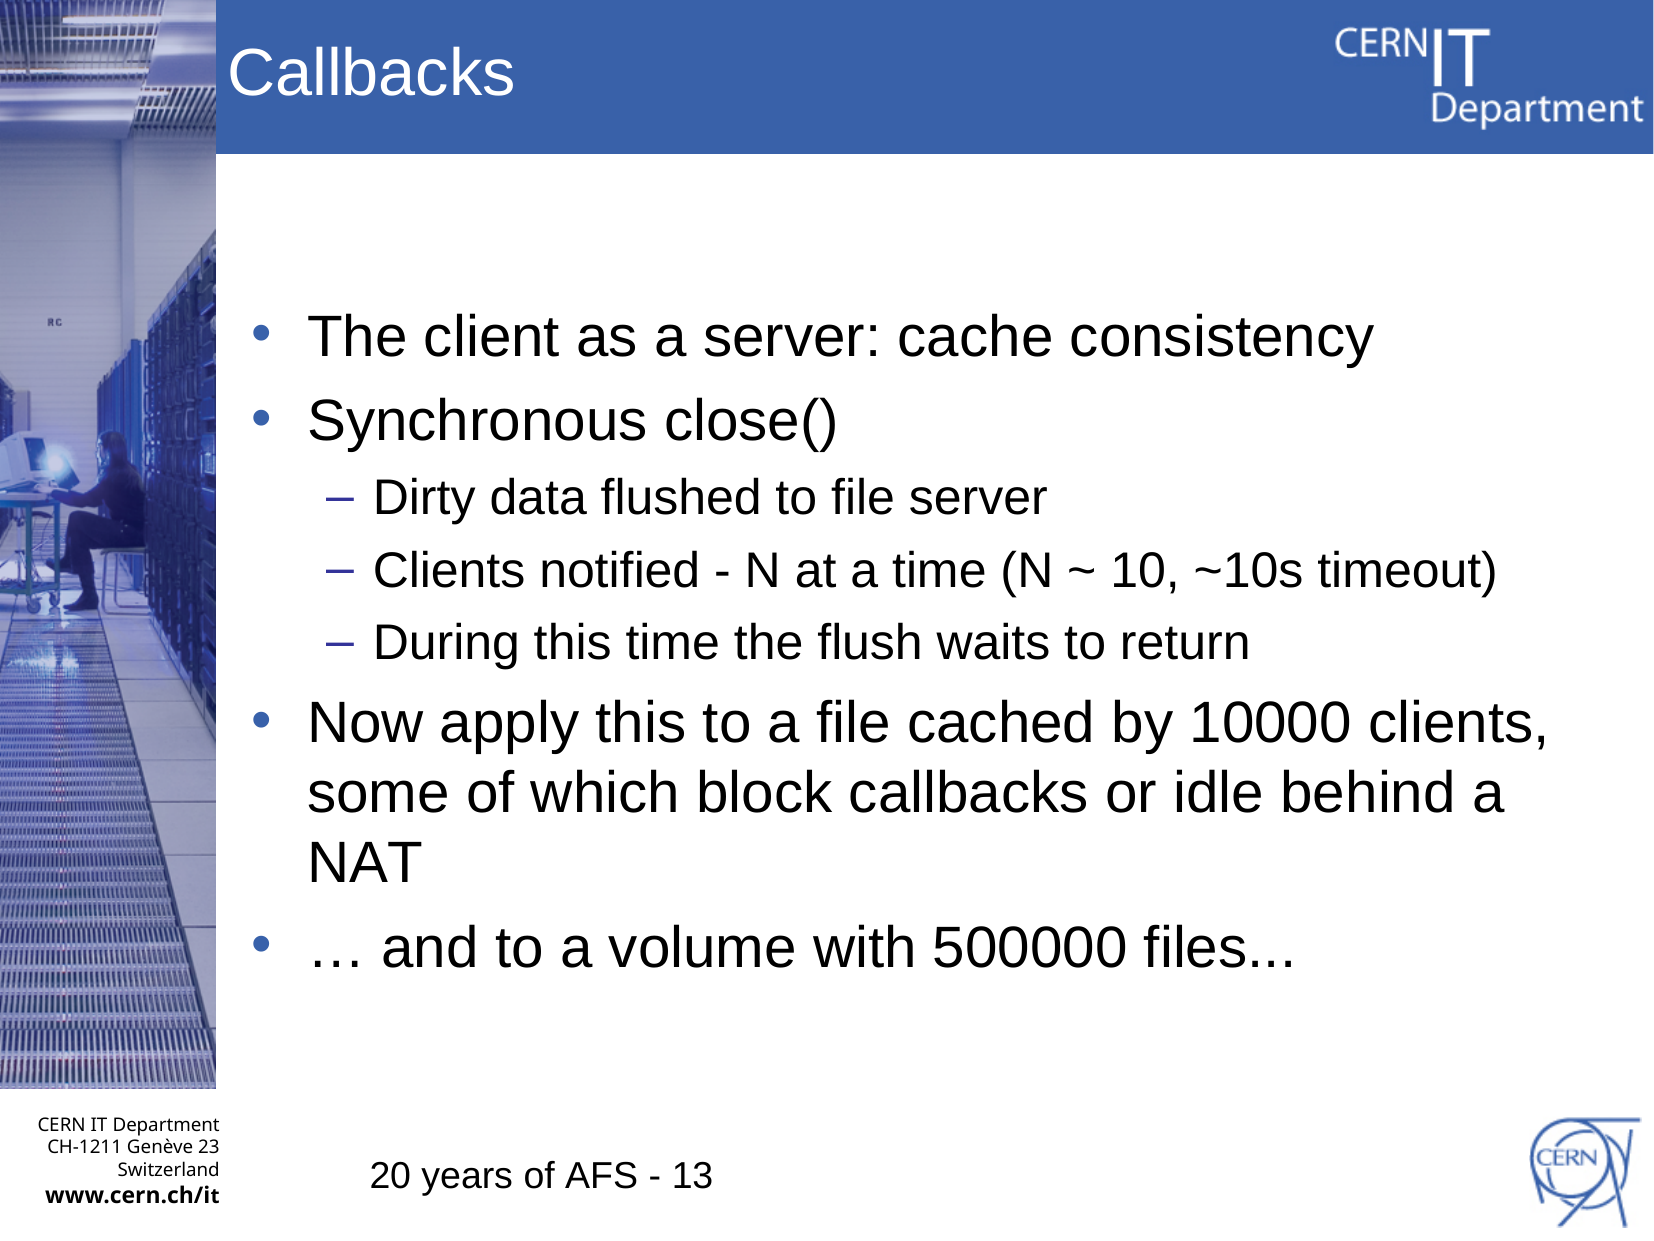

# Callbacks
The client as a server: cache consistency
Synchronous close()
Dirty data flushed to file server
Clients notified - N at a time (N ~ 10, ~10s timeout)
During this time the flush waits to return
Now apply this to a file cached by 10000 clients, some of which block callbacks or idle behind a NAT
… and to a volume with 500000 files...